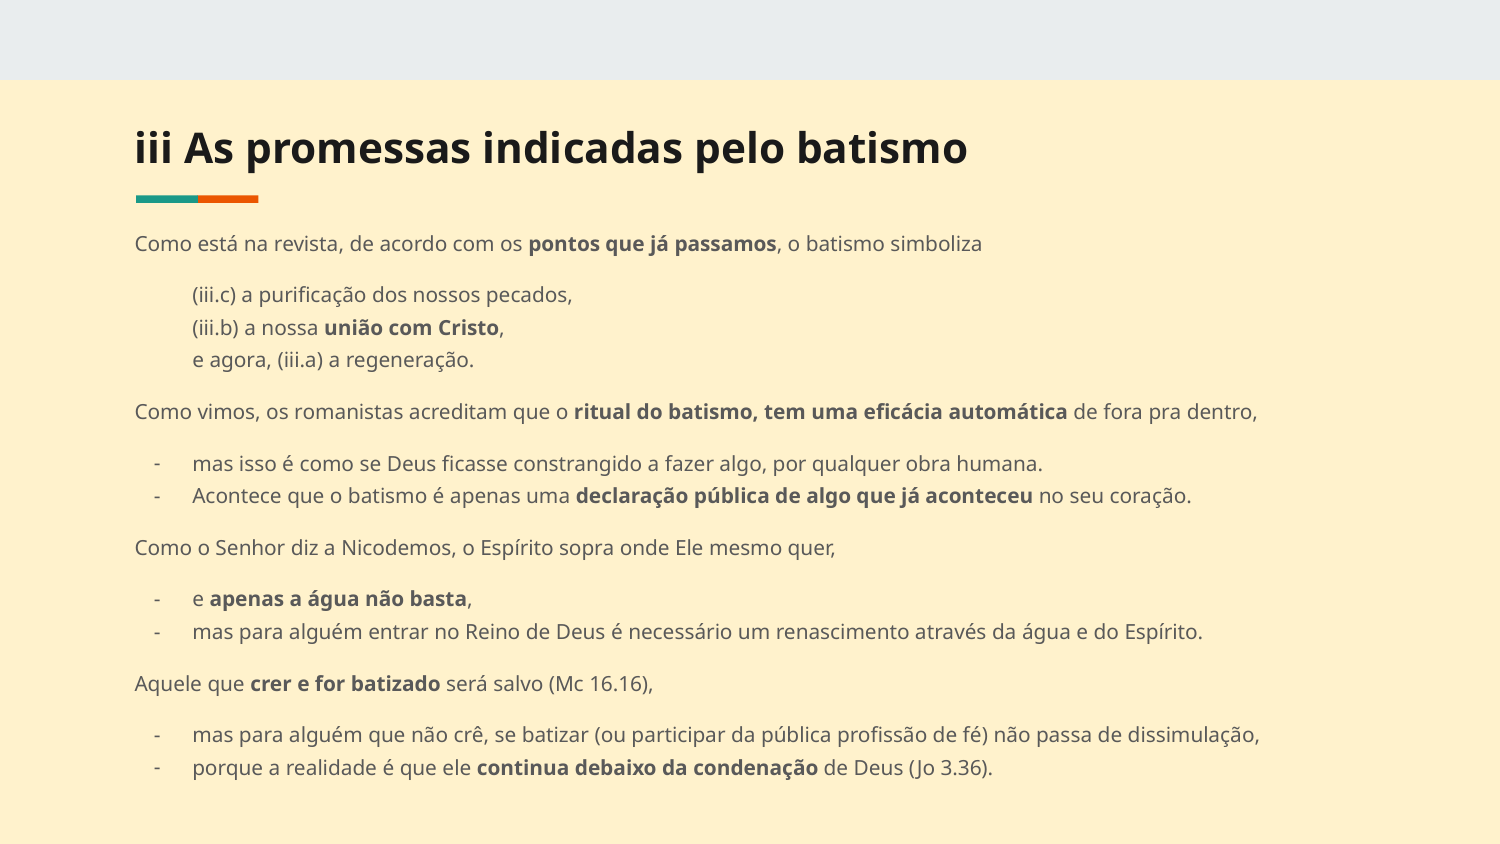

# iii As promessas indicadas pelo batismo
Como está na revista, de acordo com os pontos que já passamos, o batismo simboliza
(iii.c) a purificação dos nossos pecados,
(iii.b) a nossa união com Cristo,
e agora, (iii.a) a regeneração.
Como vimos, os romanistas acreditam que o ritual do batismo, tem uma eficácia automática de fora pra dentro,
mas isso é como se Deus ficasse constrangido a fazer algo, por qualquer obra humana.
Acontece que o batismo é apenas uma declaração pública de algo que já aconteceu no seu coração.
Como o Senhor diz a Nicodemos, o Espírito sopra onde Ele mesmo quer,
e apenas a água não basta,
mas para alguém entrar no Reino de Deus é necessário um renascimento através da água e do Espírito.
Aquele que crer e for batizado será salvo (Mc 16.16),
mas para alguém que não crê, se batizar (ou participar da pública profissão de fé) não passa de dissimulação,
porque a realidade é que ele continua debaixo da condenação de Deus (Jo 3.36).